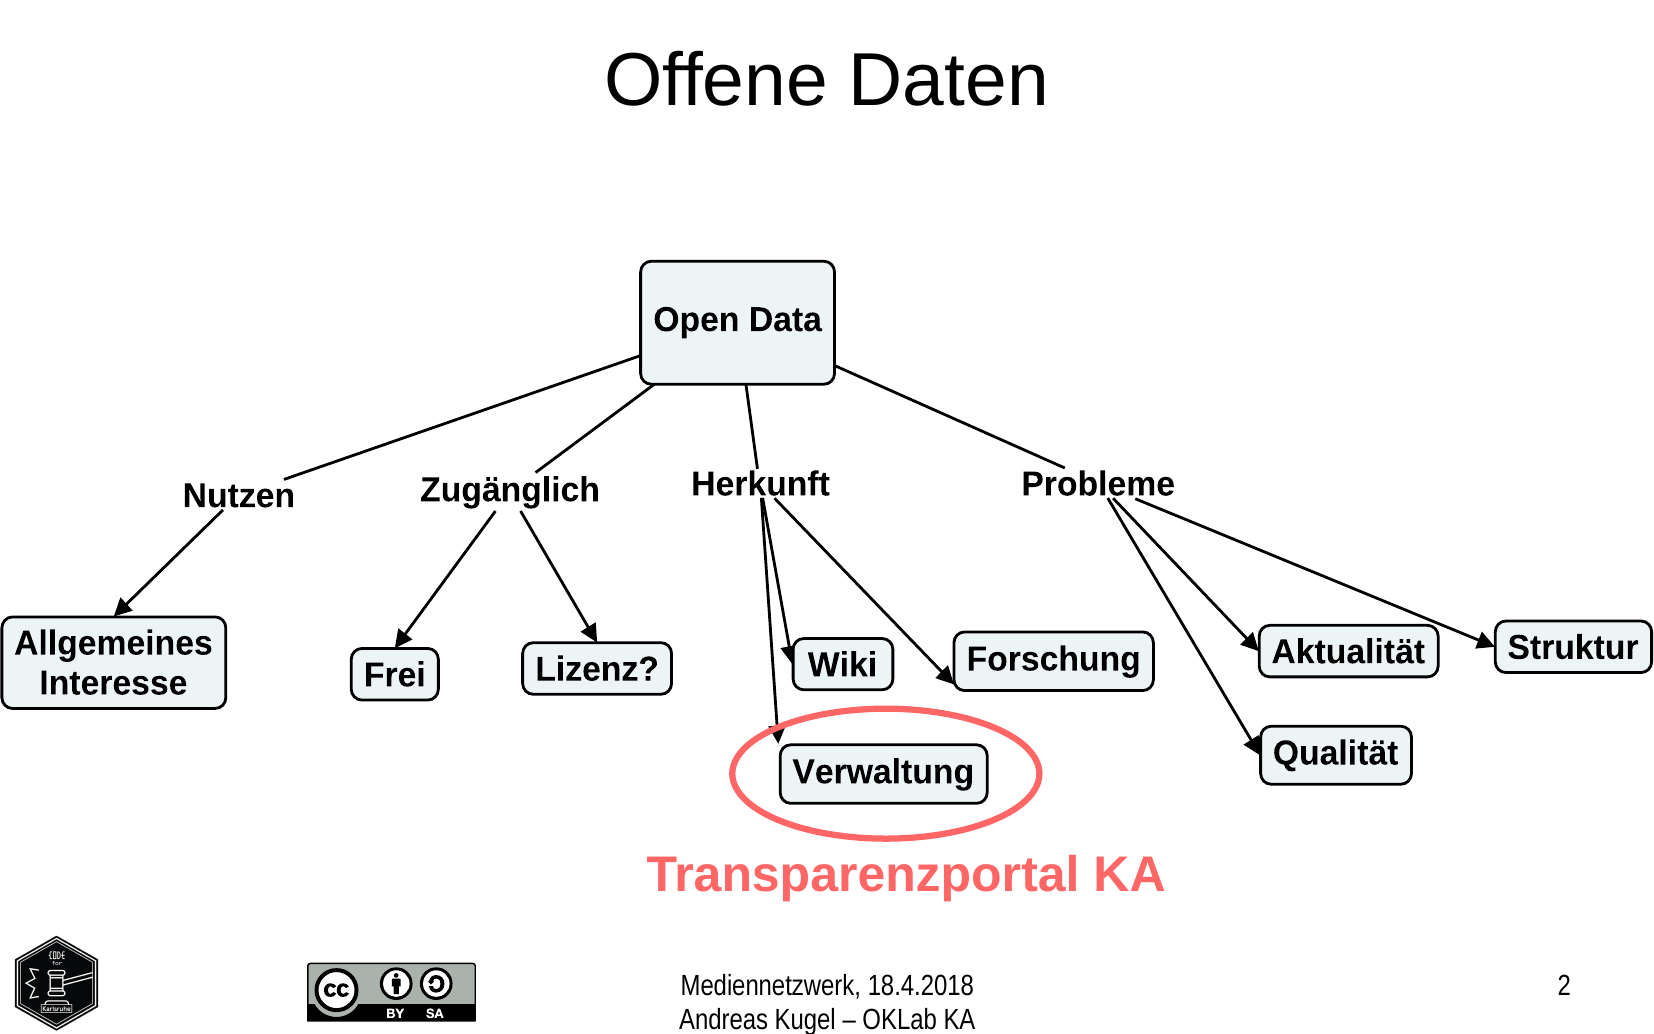

# Offene Daten
Transparenzportal KA
Wie werden Zahlen zu Codes?
2